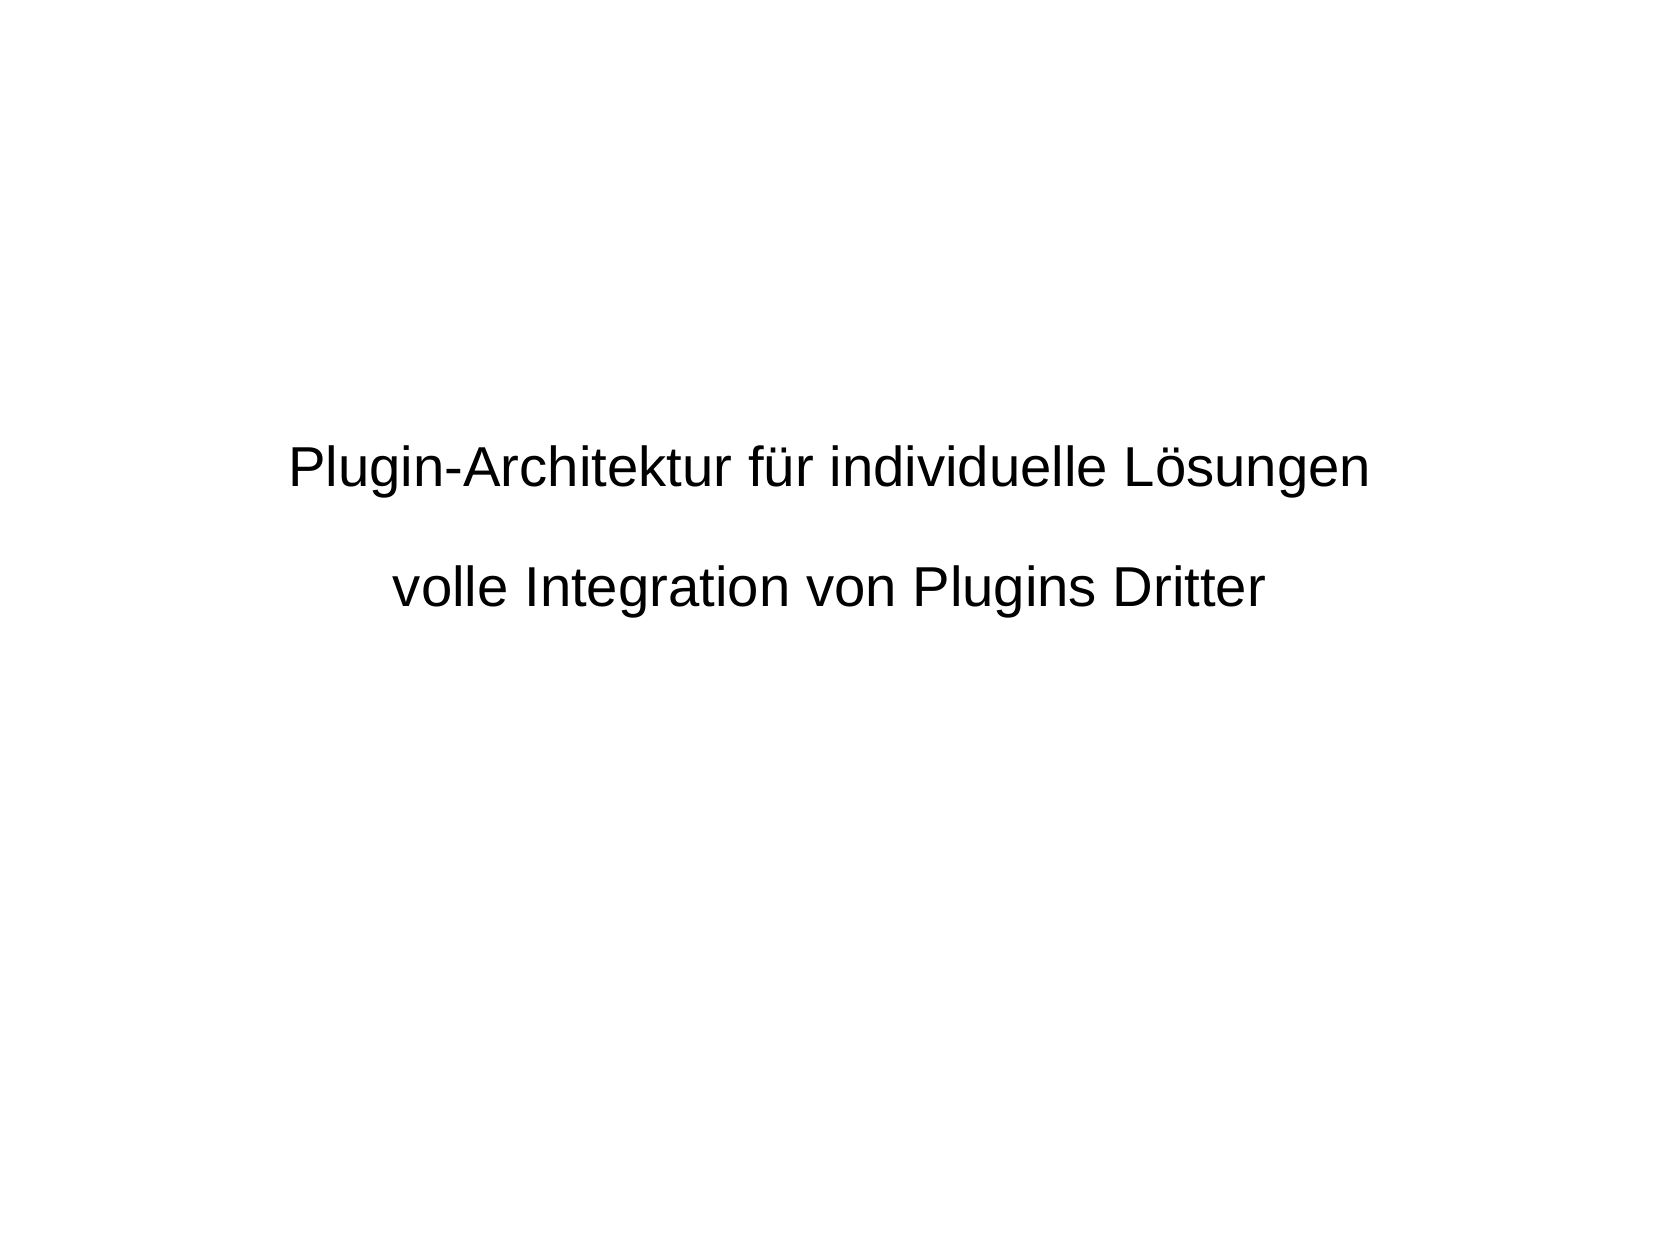

# Plugin-Architektur für individuelle Lösungen
volle Integration von Plugins Dritter